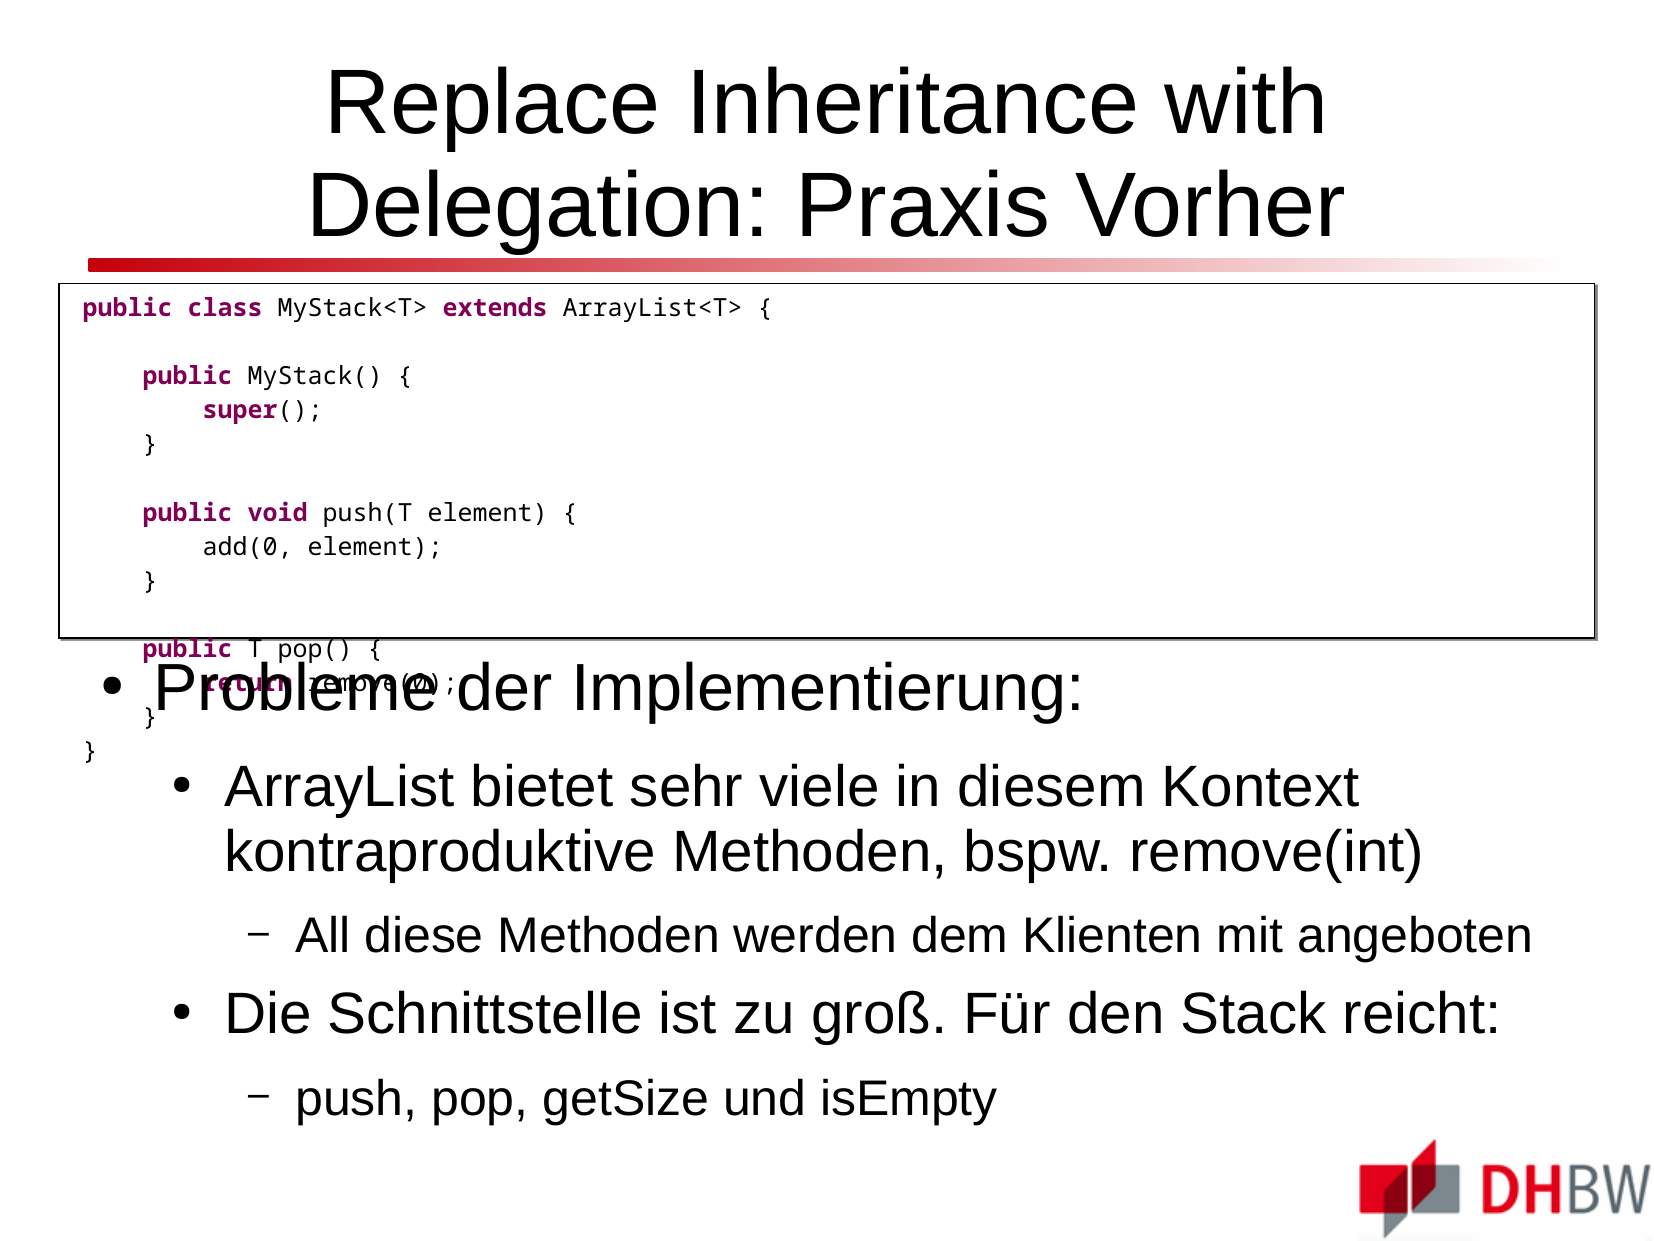

# Replace Inheritance with Delegation: Praxis Vorher
public class MyStack<T> extends ArrayList<T> {
 public MyStack() {
 super();
 }
 public void push(T element) {
 add(0, element);
 }
 public T pop() {
 return remove(0);
 }
}
Probleme der Implementierung:
ArrayList bietet sehr viele in diesem Kontext kontraproduktive Methoden, bspw. remove(int)
All diese Methoden werden dem Klienten mit angeboten
Die Schnittstelle ist zu groß. Für den Stack reicht:
push, pop, getSize und isEmpty